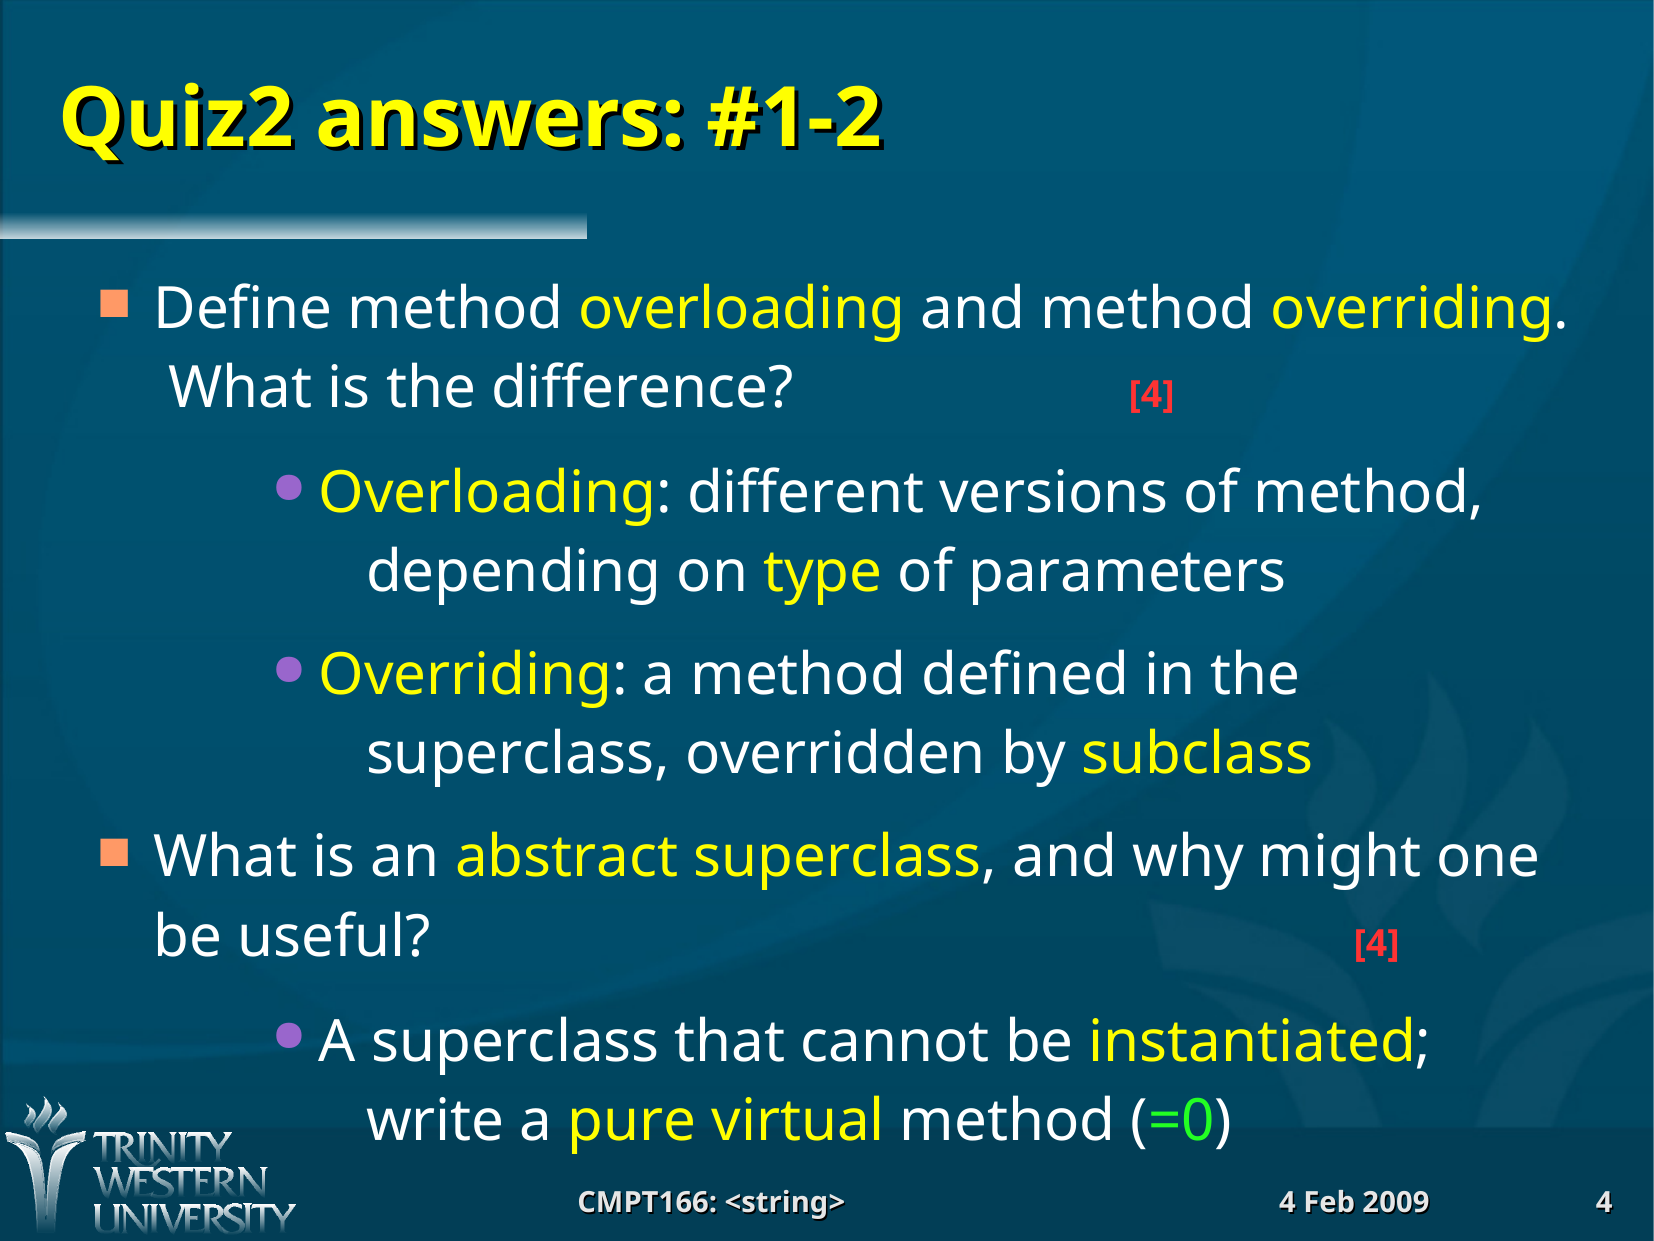

# Quiz2 answers: #1-2
Define method overloading and method overriding. What is the difference?					[4]
Overloading: different versions of method, depending on type of parameters
Overriding: a method defined in the superclass, overridden by subclass
What is an abstract superclass, and why might one be useful?													[4]
A superclass that cannot be instantiated; write a pure virtual method (=0)
CMPT166: <string>
4 Feb 2009
4